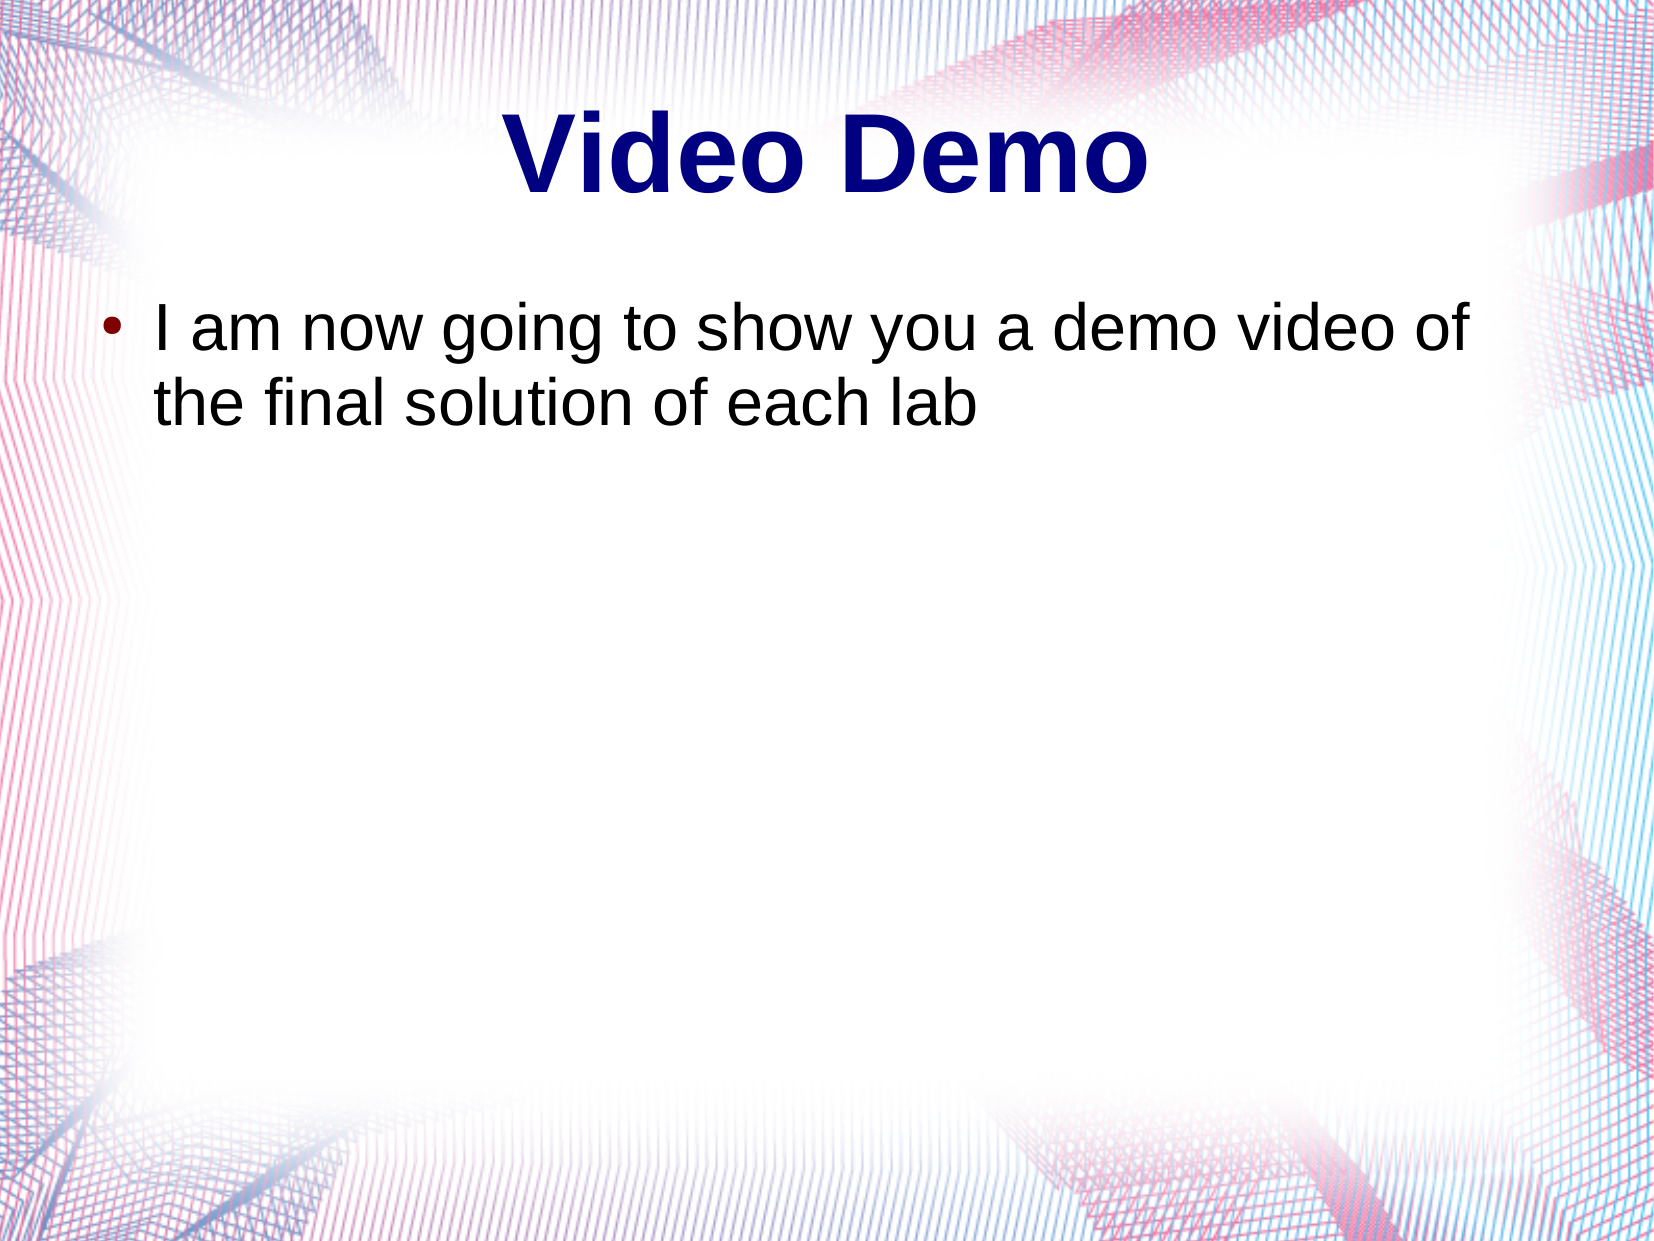

# Video Demo
I am now going to show you a demo video of the final solution of each lab